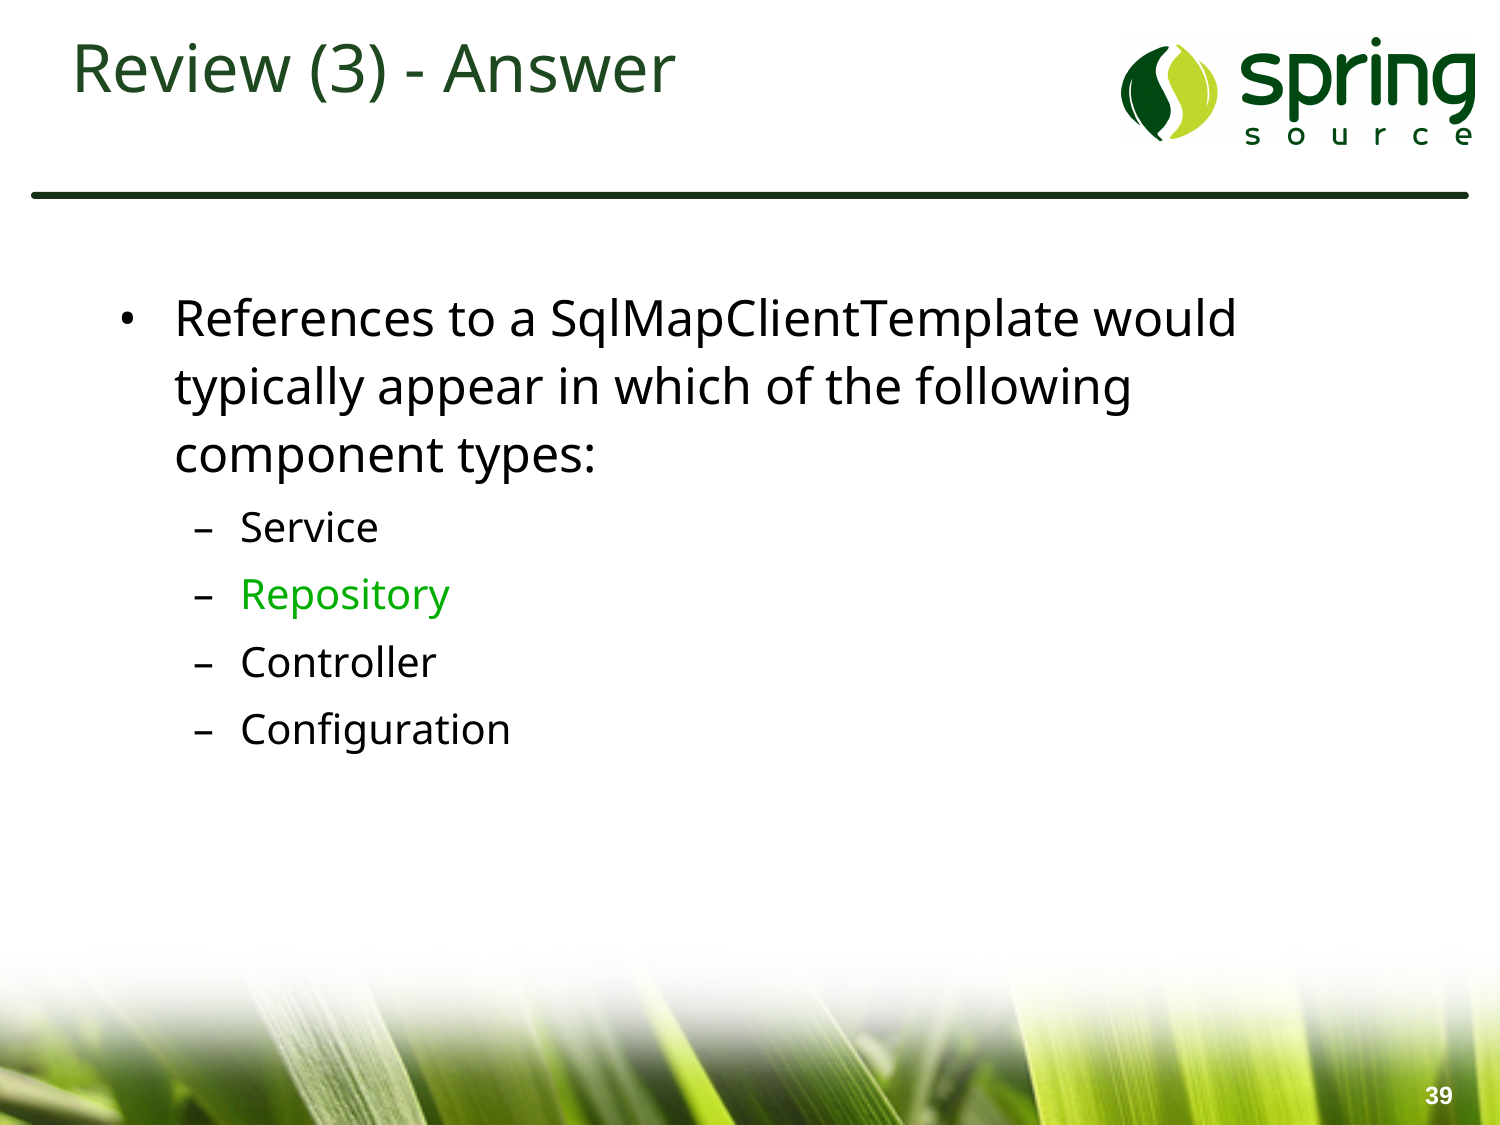

# Review (3) - Answer
References to a SqlMapClientTemplate would typically appear in which of the following component types:
Service
Repository
Controller
Configuration